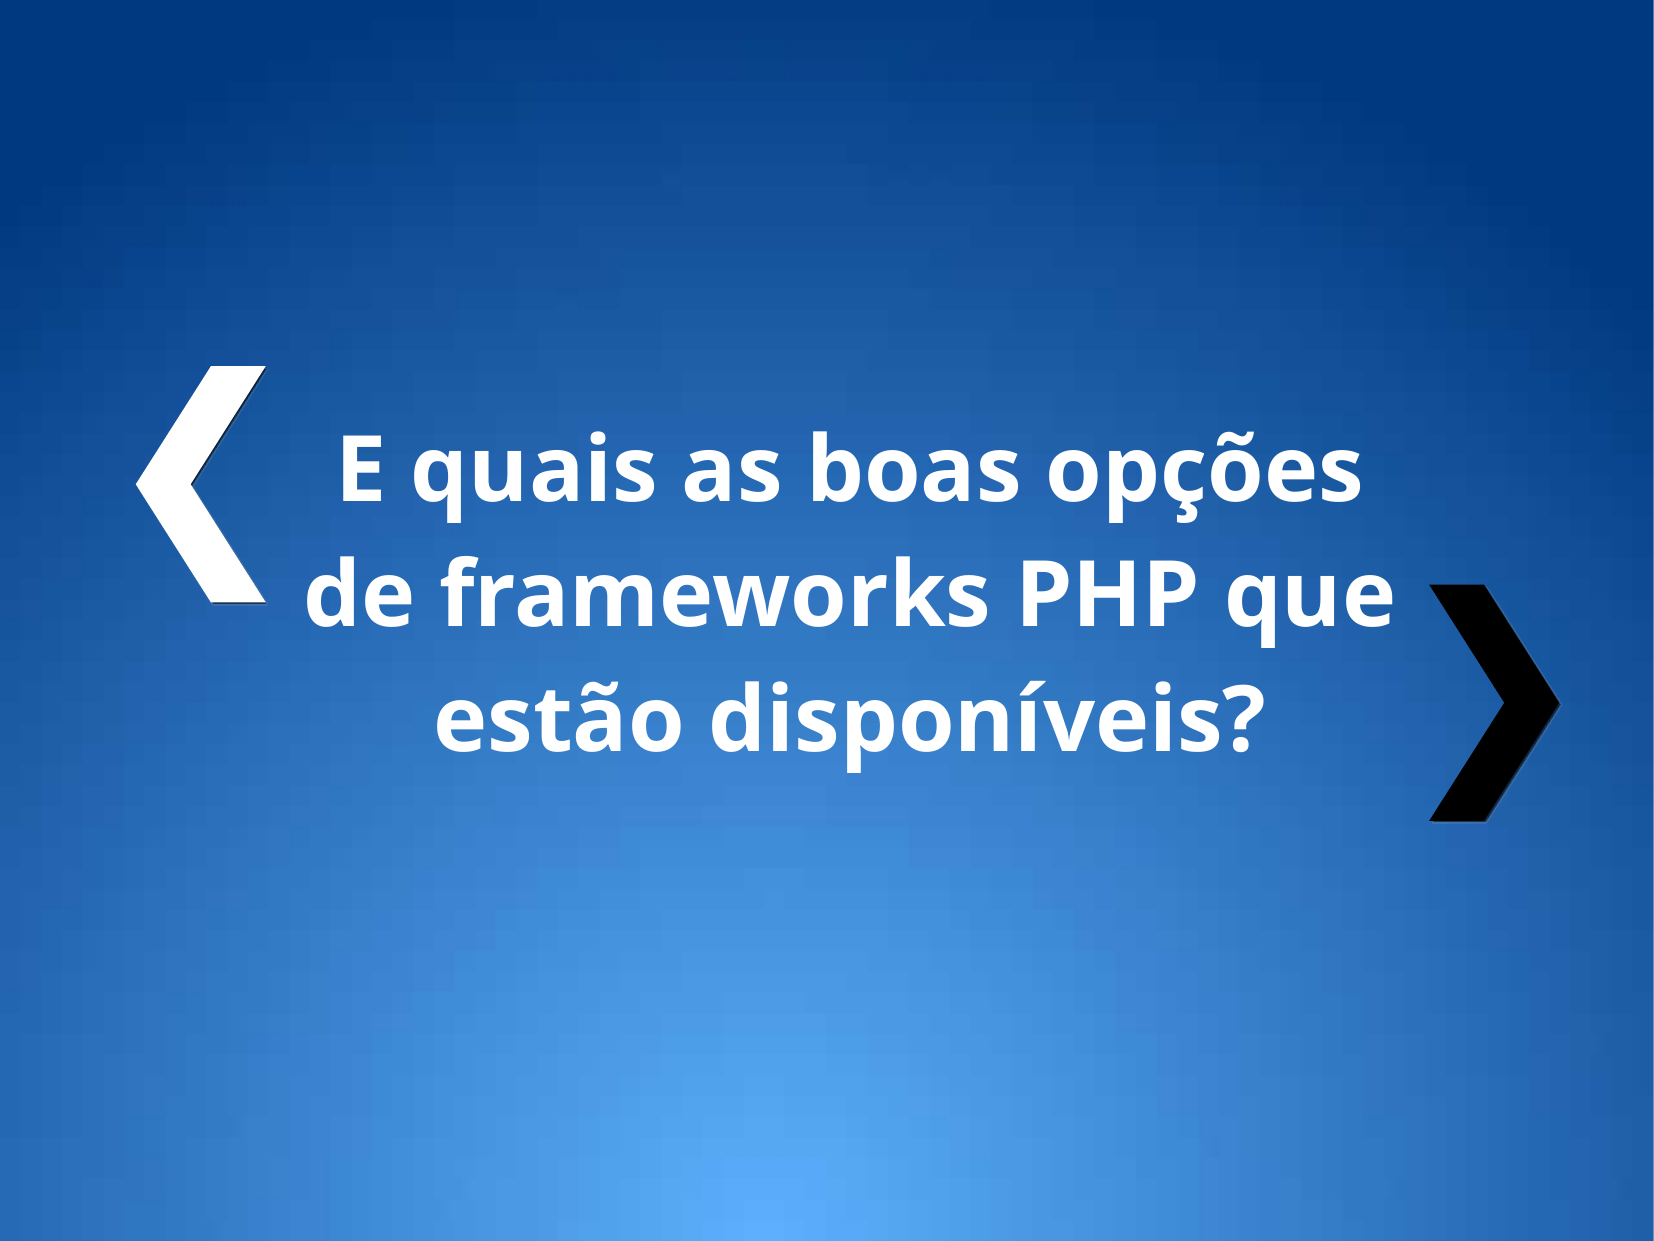

# E quais as boas opções de frameworks PHP que estão disponíveis?